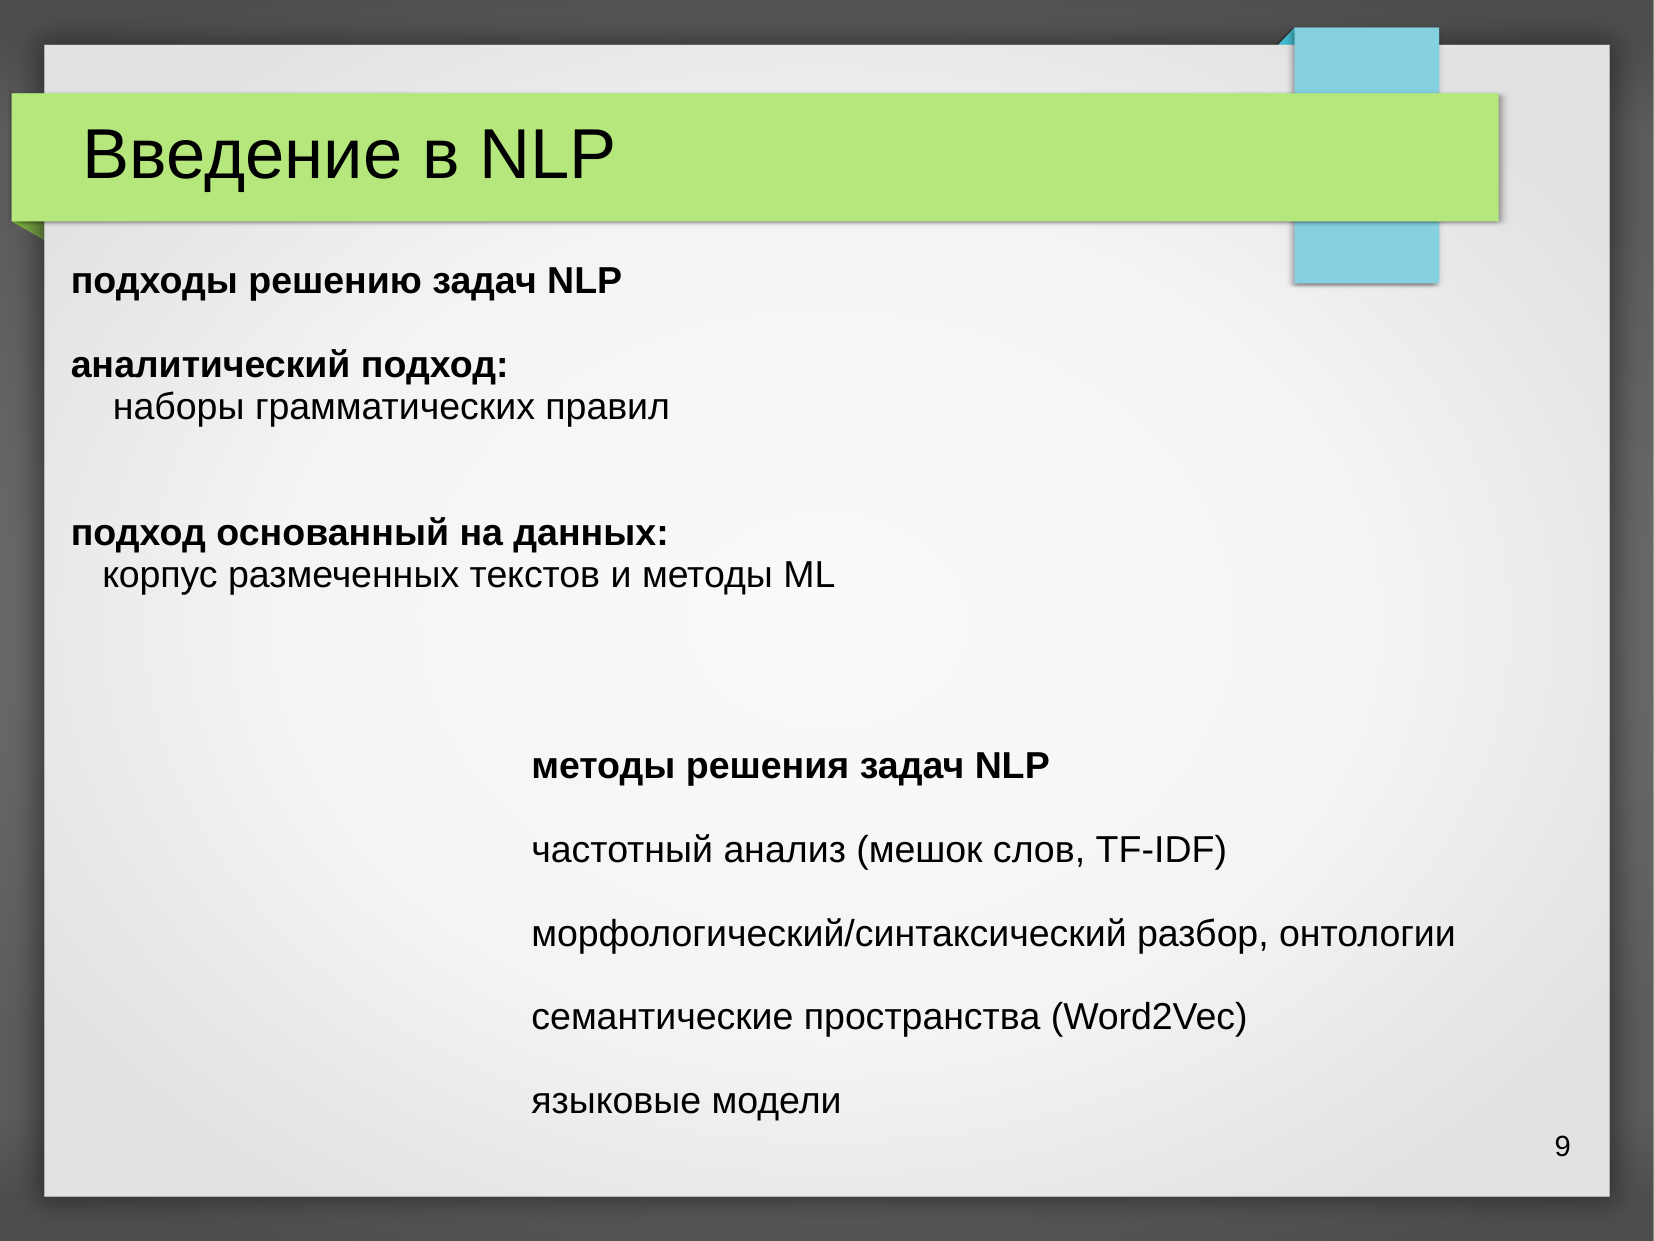

# Введение в NLP
подходы решению задач NLP
аналитический подход:
 наборы грамматических правил
подход основанный на данных:
 корпус размеченных текстов и методы ML
методы решения задач NLP
частотный анализ (мешок слов, TF-IDF)
морфологический/синтаксический разбор, онтологии
семантические пространства (Word2Vec)
языковые модели
9